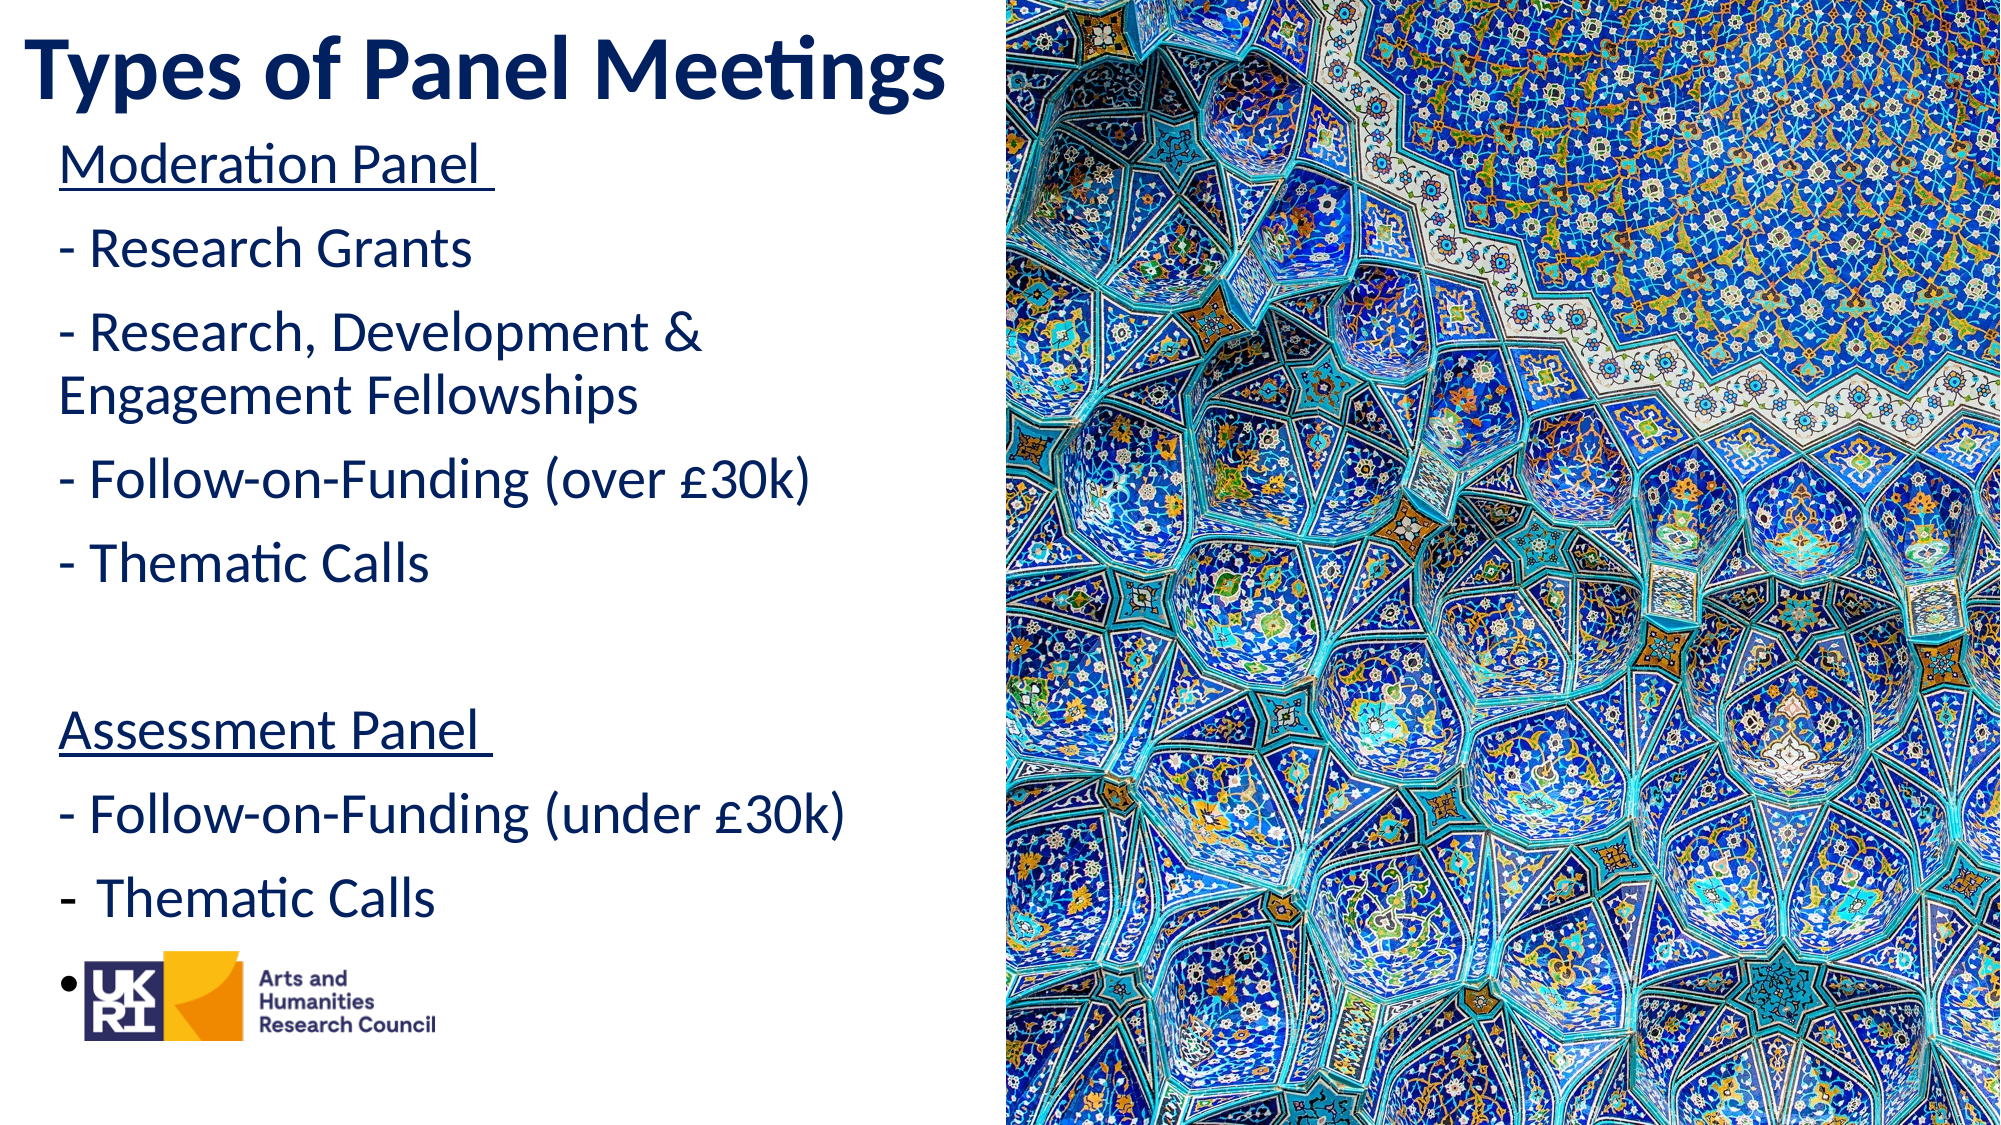

Types of Panel Meetings
Moderation Panel
- Research Grants
- Research, Development & Engagement Fellowships
- Follow-on-Funding (over £30k)
- Thematic Calls
Assessment Panel
- Follow-on-Funding (under £30k)
Thematic Calls